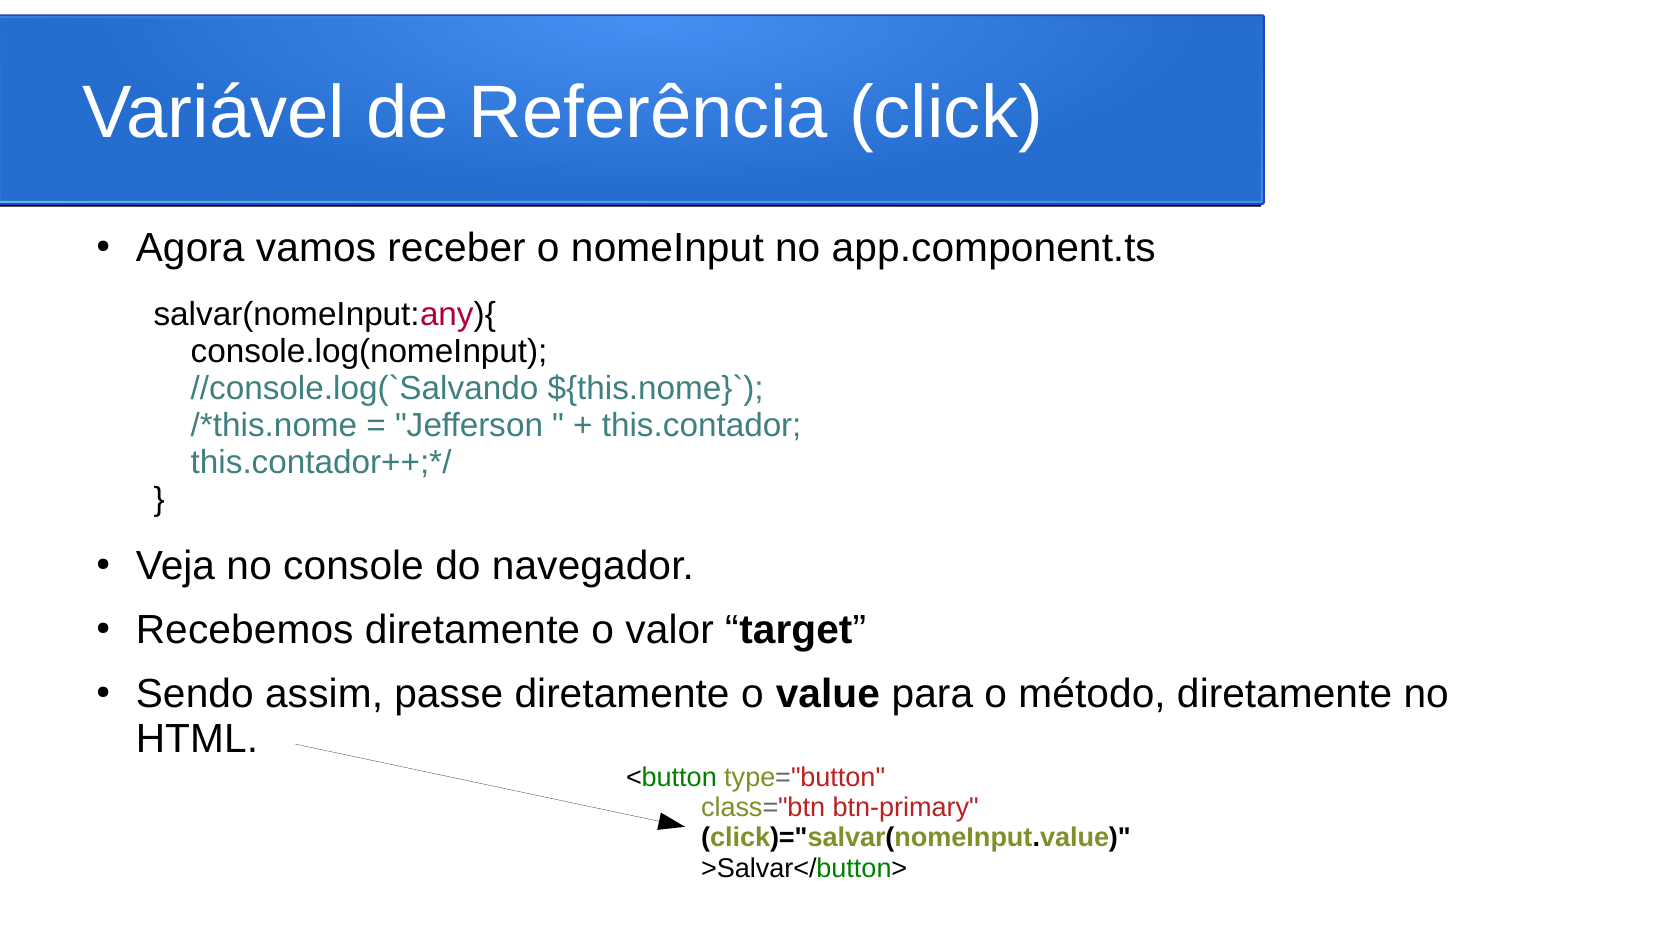

# Variável de Referência (click)
Agora vamos receber o nomeInput no app.component.ts
Veja no console do navegador.
Recebemos diretamente o valor “target”
Sendo assim, passe diretamente o value para o método, diretamente no HTML.
salvar(nomeInput:any){
 console.log(nomeInput);
 //console.log(`Salvando ${this.nome}`);
 /*this.nome = "Jefferson " + this.contador;
 this.contador++;*/
}
<button type="button"
 class="btn btn-primary"
 (click)="salvar(nomeInput.value)"
 >Salvar</button>